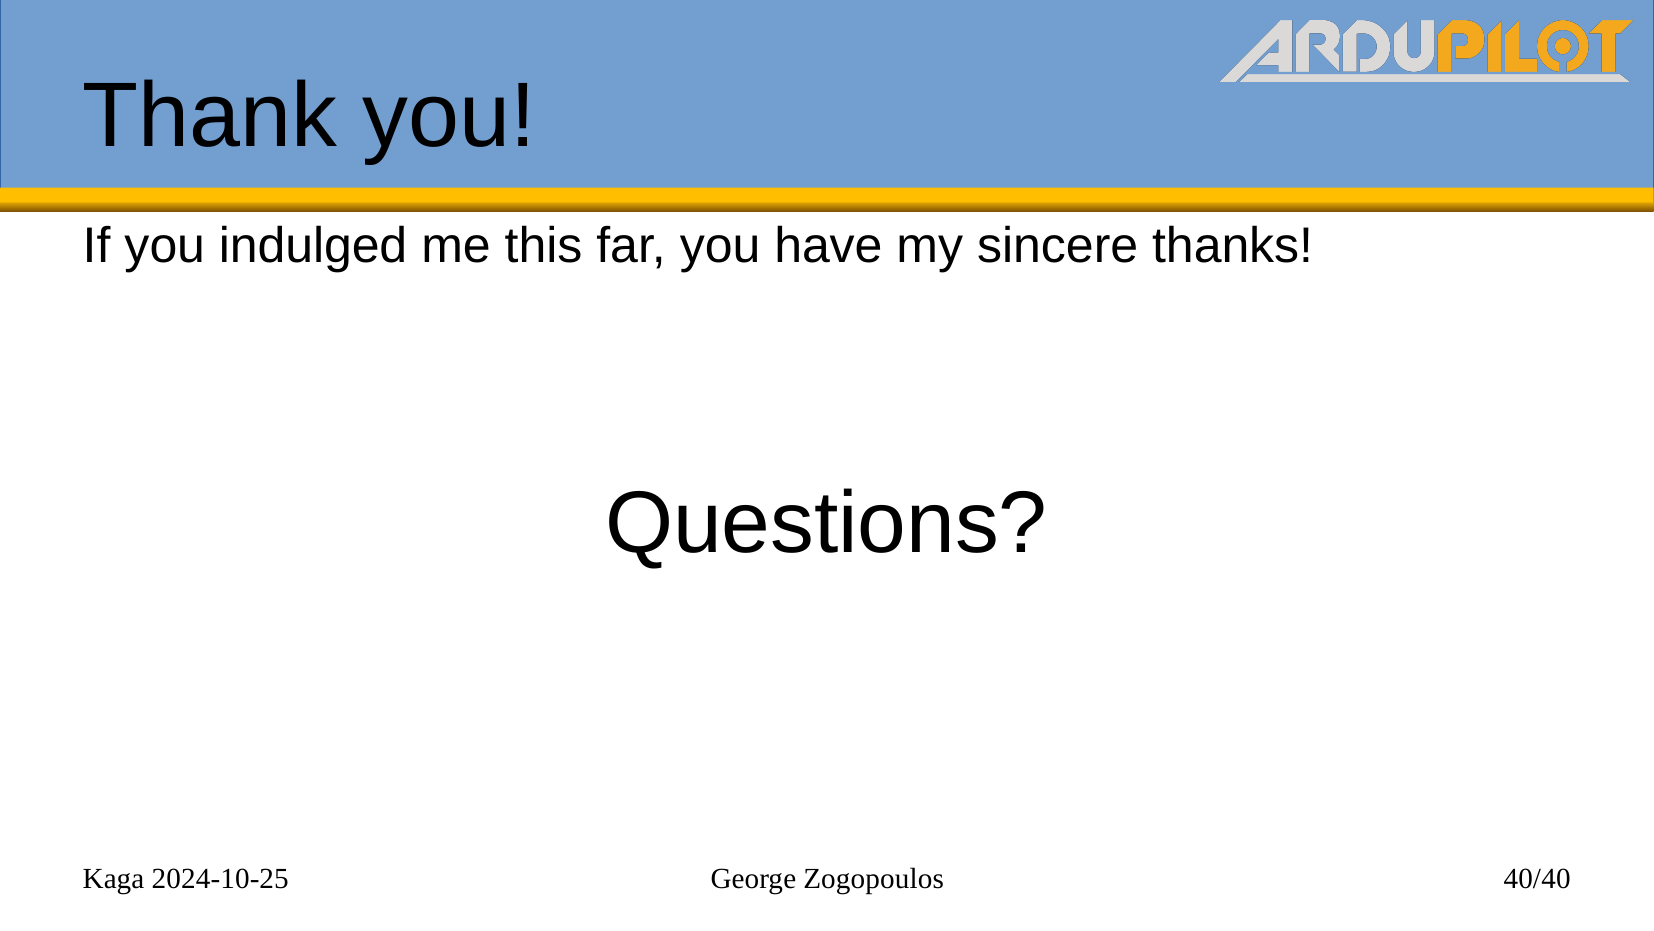

# Thank you!
If you indulged me this far, you have my sincere thanks!
Questions?
Kaga 2024-10-25
George Zogopoulos
40